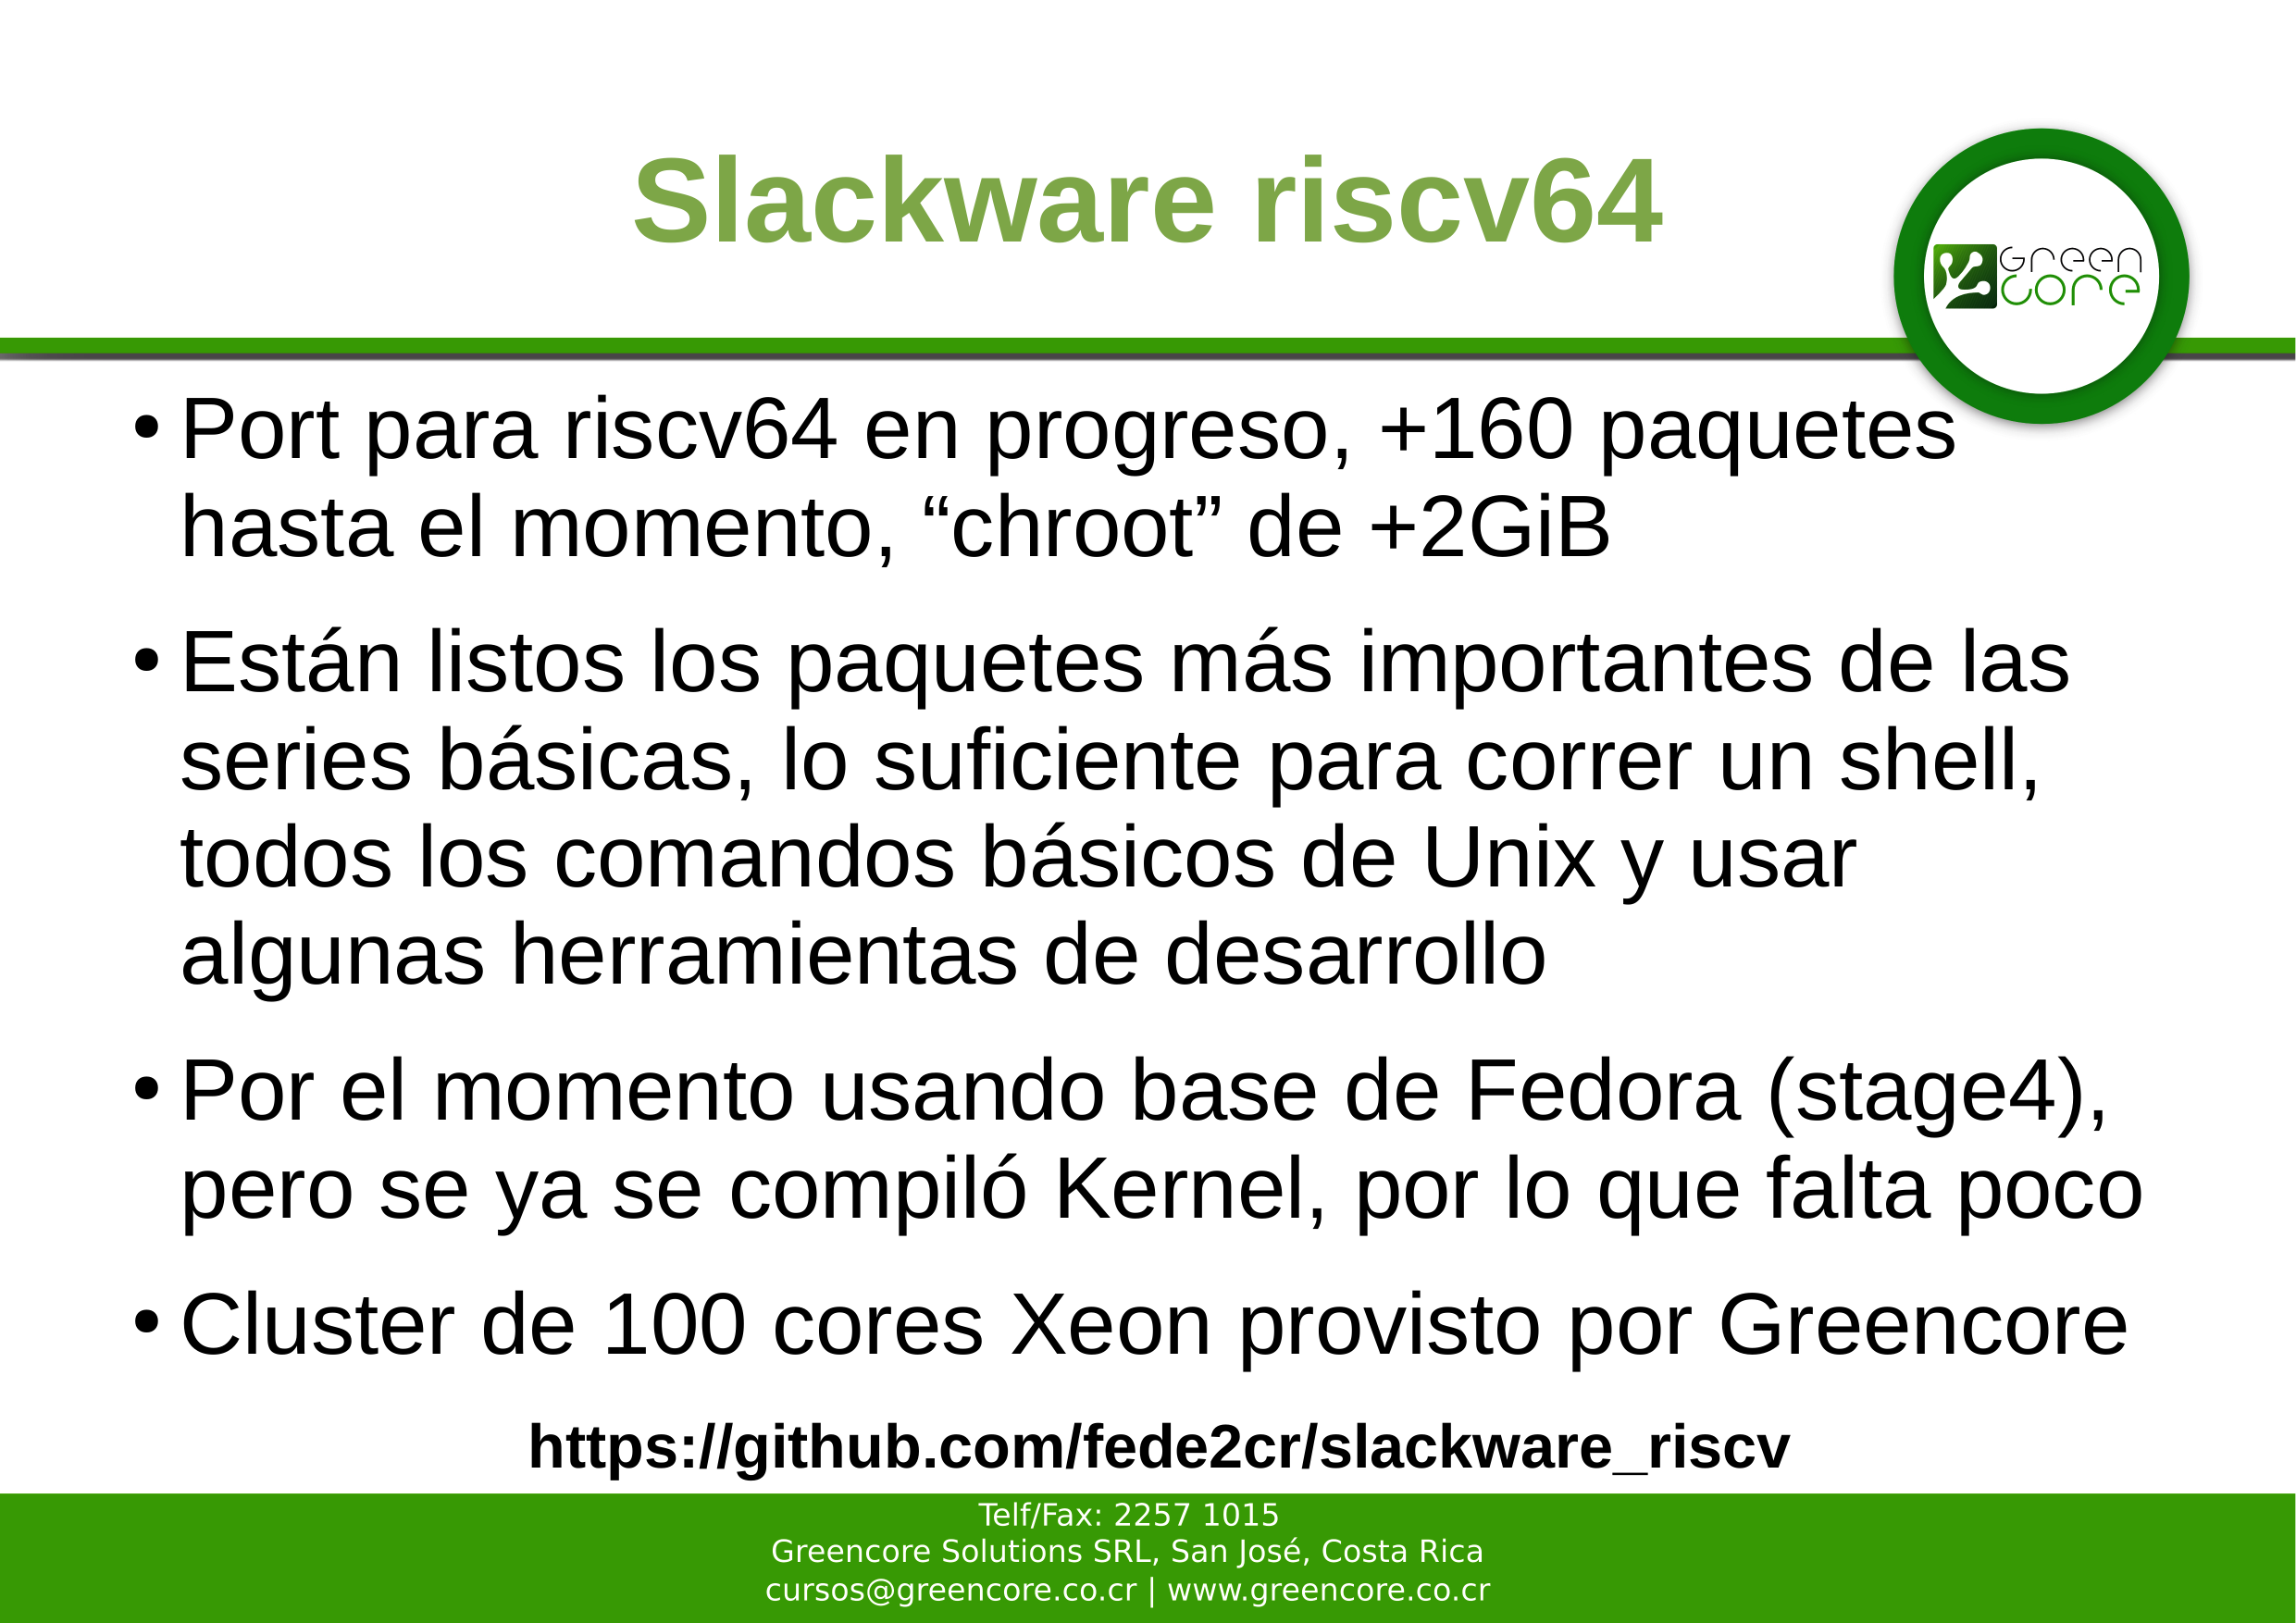

# Slackware riscv64
Port para riscv64 en progreso, +160 paquetes hasta el momento, “chroot” de +2GiB
Están listos los paquetes más importantes de las series básicas, lo suficiente para correr un shell, todos los comandos básicos de Unix y usar algunas herramientas de desarrollo
Por el momento usando base de Fedora (stage4), pero se ya se compiló Kernel, por lo que falta poco
Cluster de 100 cores Xeon provisto por Greencore
https://github.com/fede2cr/slackware_riscv